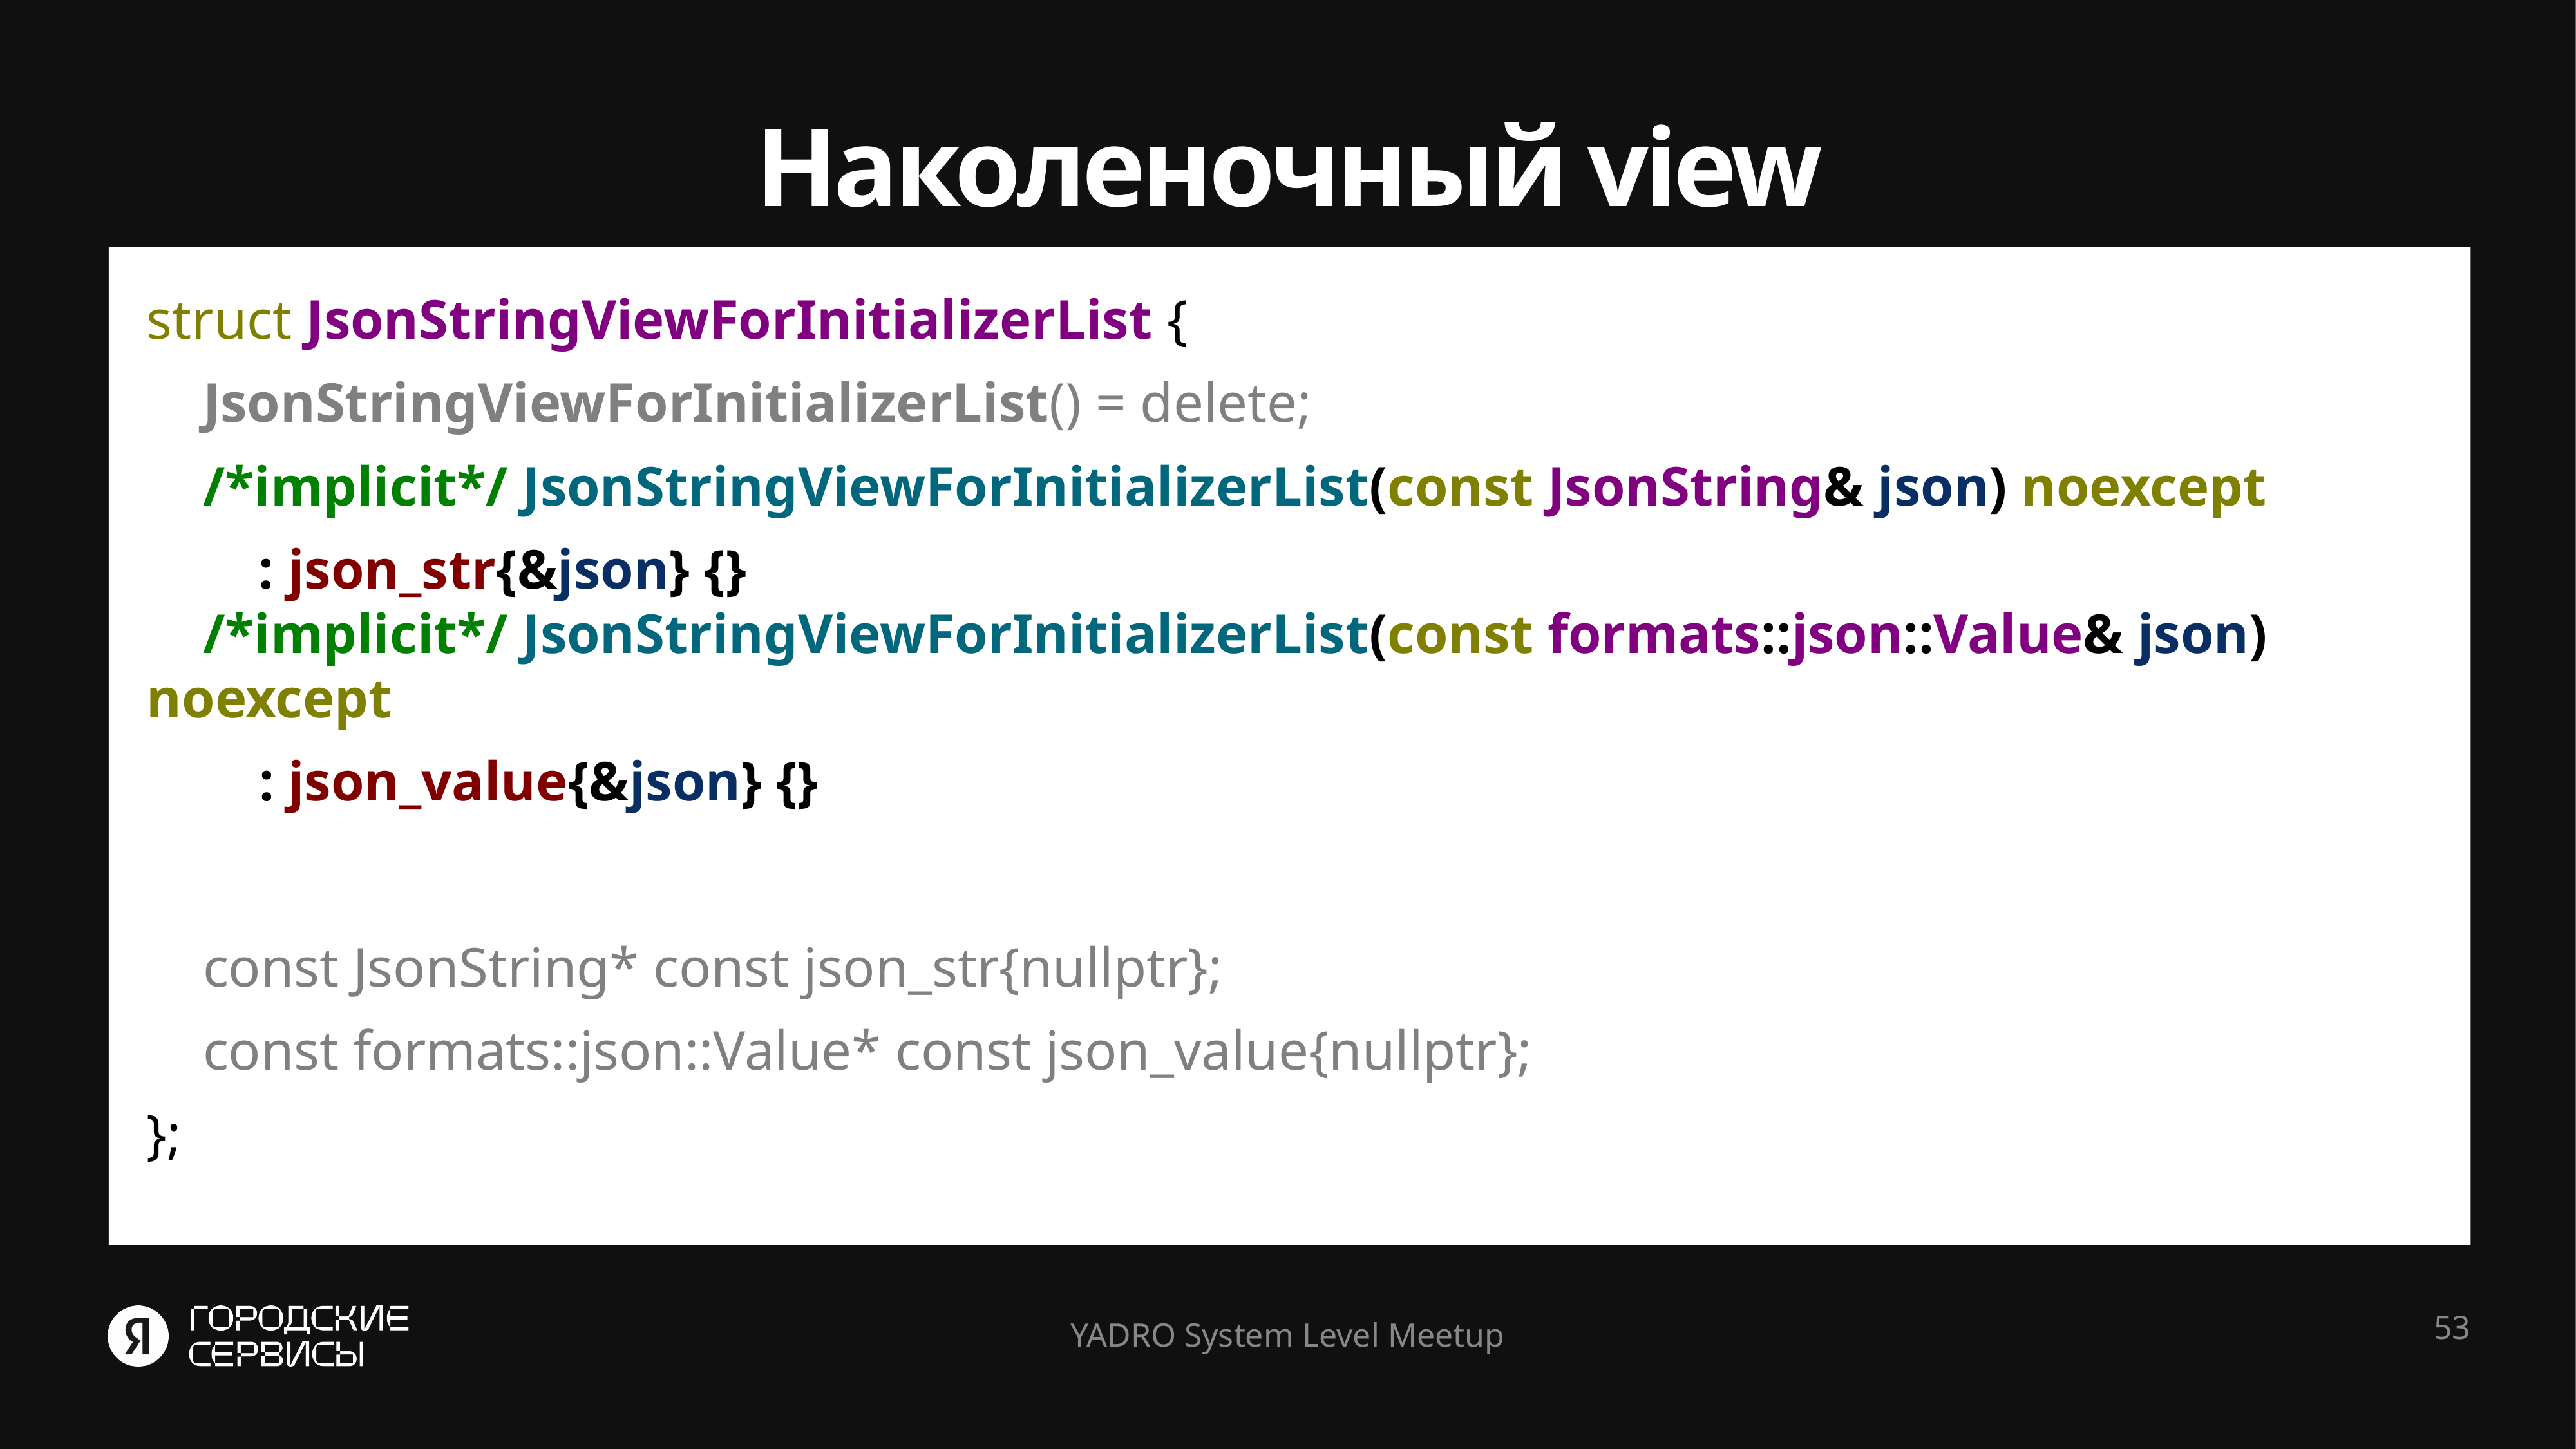

Наколеночный view
# struct JsonStringViewForInitializerList {
 JsonStringViewForInitializerList() = delete;
 /*implicit*/ JsonStringViewForInitializerList(const JsonString& json) noexcept
 : json_str{&json} {}
 /*implicit*/ JsonStringViewForInitializerList(const formats::json::Value& json) noexcept
 : json_value{&json} {}
 const JsonString* const json_str{nullptr};
 const formats::json::Value* const json_value{nullptr};
};
YADRO System Level Meetup